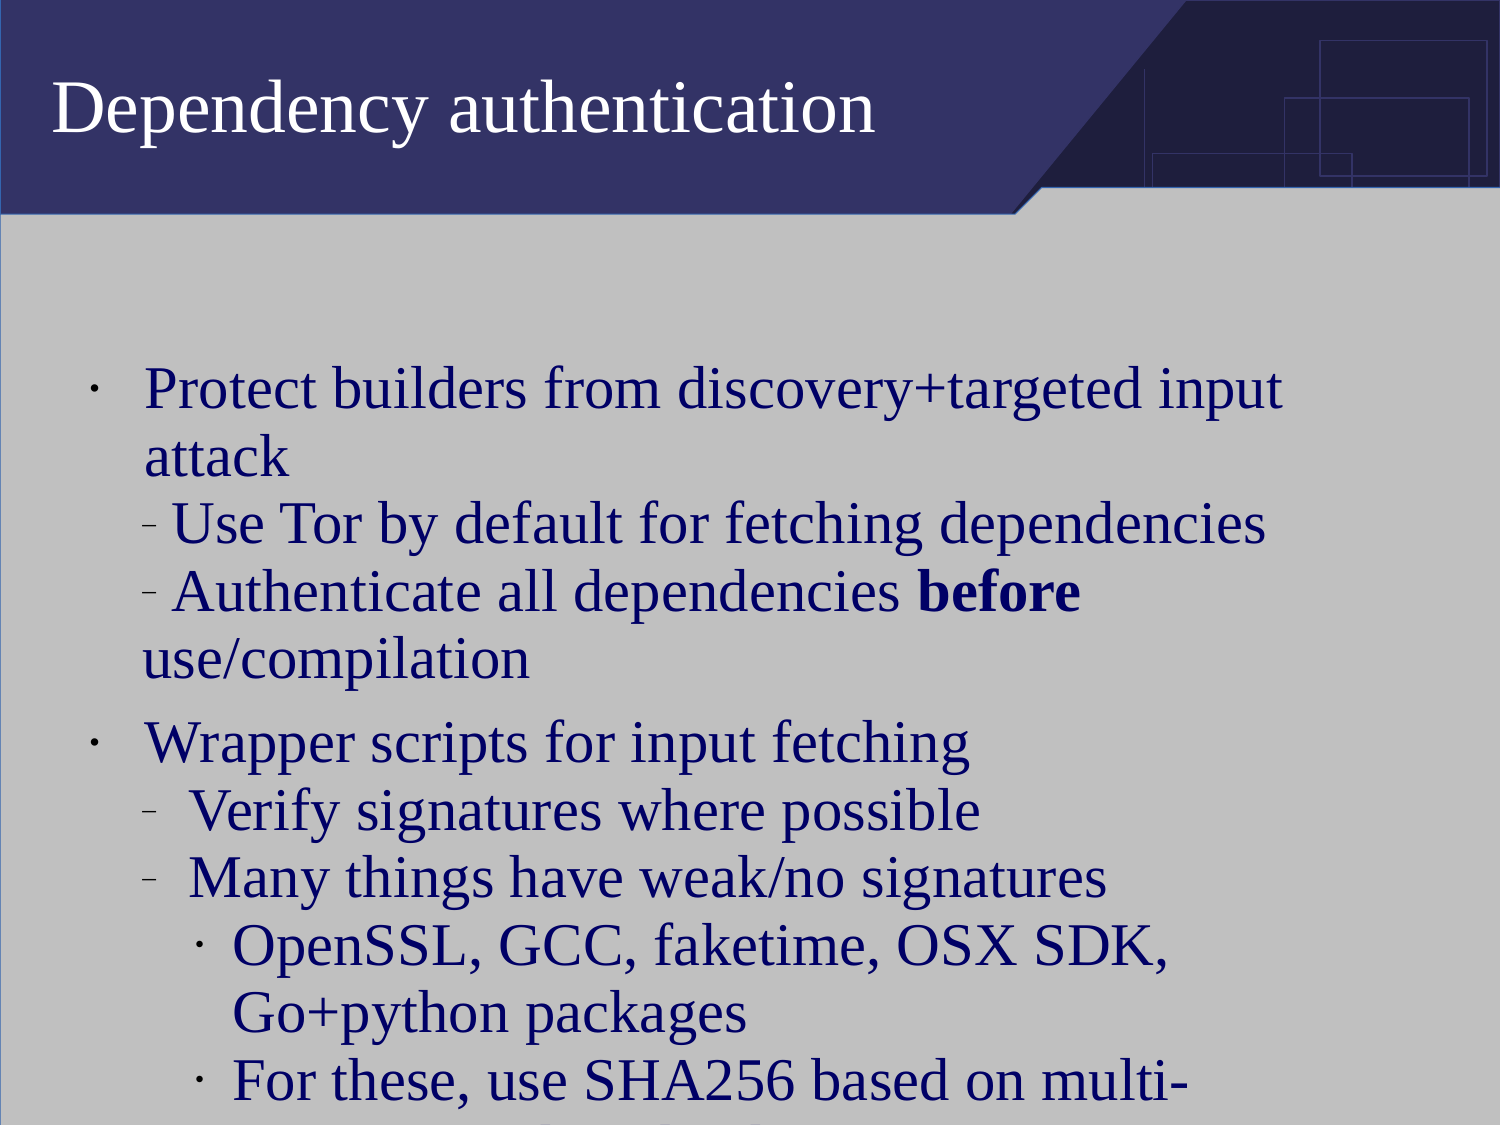

Dependency authentication
Protect builders from discovery+targeted input attack
 Use Tor by default for fetching dependencies
 Authenticate all dependencies before use/compilation
Wrapper scripts for input fetching
Verify signatures where possible
Many things have weak/no signatures
OpenSSL, GCC, faketime, OSX SDK, Go+python packages
For these, use SHA256 based on multi-perspective download